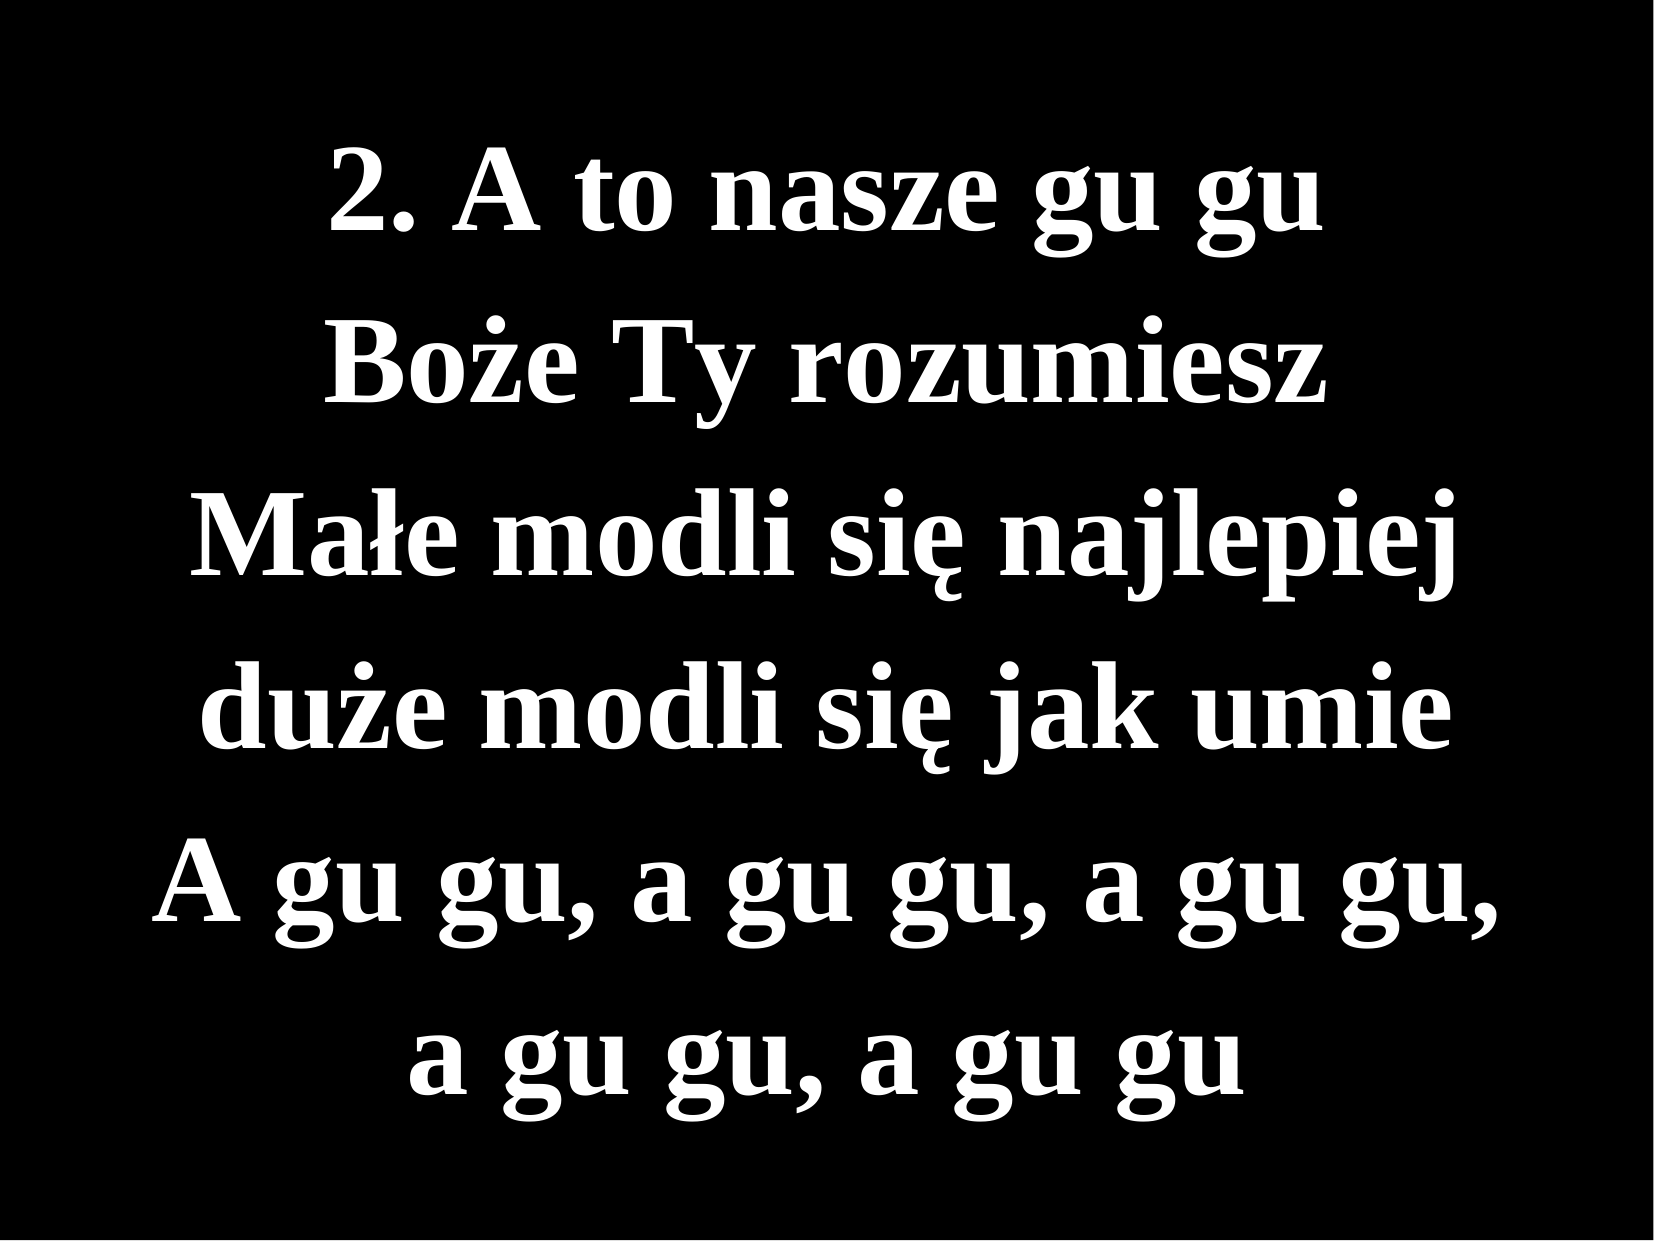

# 2. A to nasze gu gu ppp Boże Ty rozumiesz ppp Małe modli się najlepiej ppp duże modli się jak umie ppp A gu gu, a gu gu, a gu gu, ppp a gu gu, a gu gu